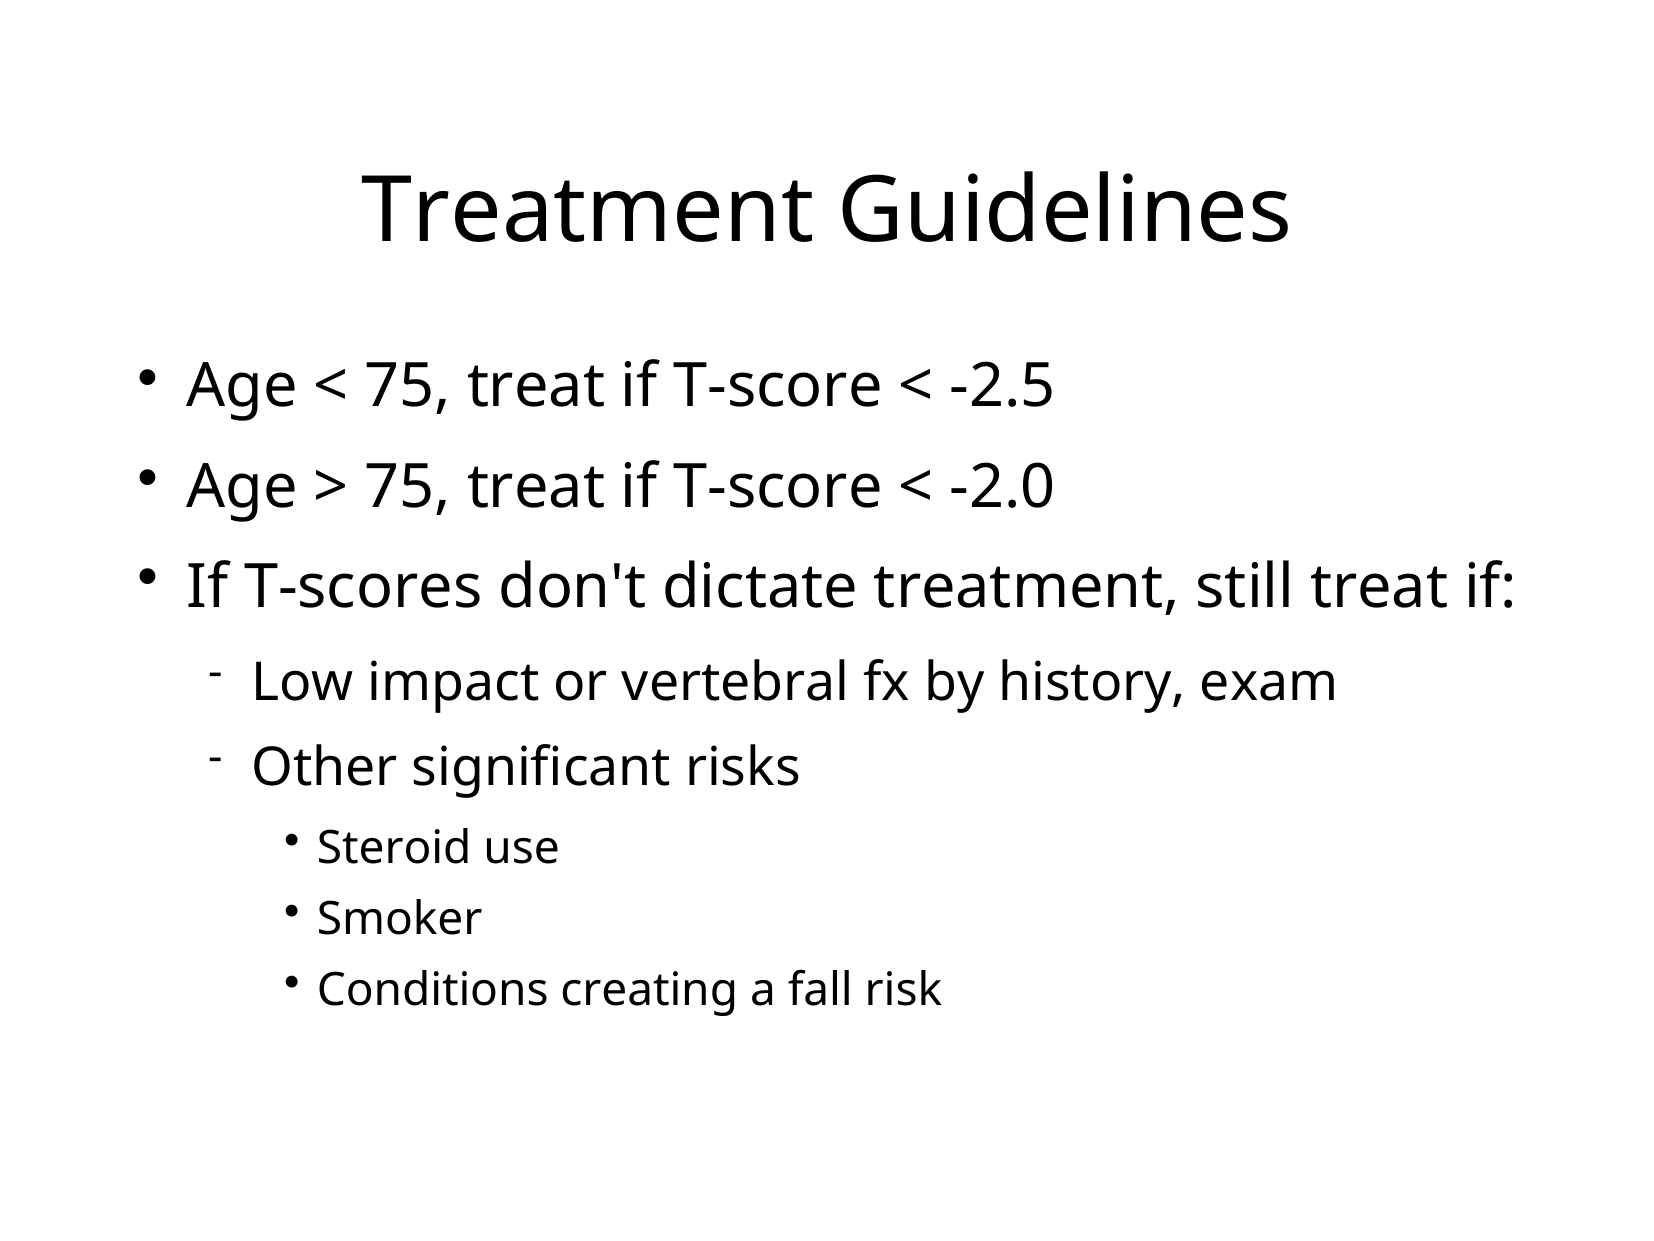

# Treatment Guidelines
Age < 75, treat if T-score < -2.5
Age > 75, treat if T-score < -2.0
If T-scores don't dictate treatment, still treat if:
Low impact or vertebral fx by history, exam
Other significant risks
Steroid use
Smoker
Conditions creating a fall risk